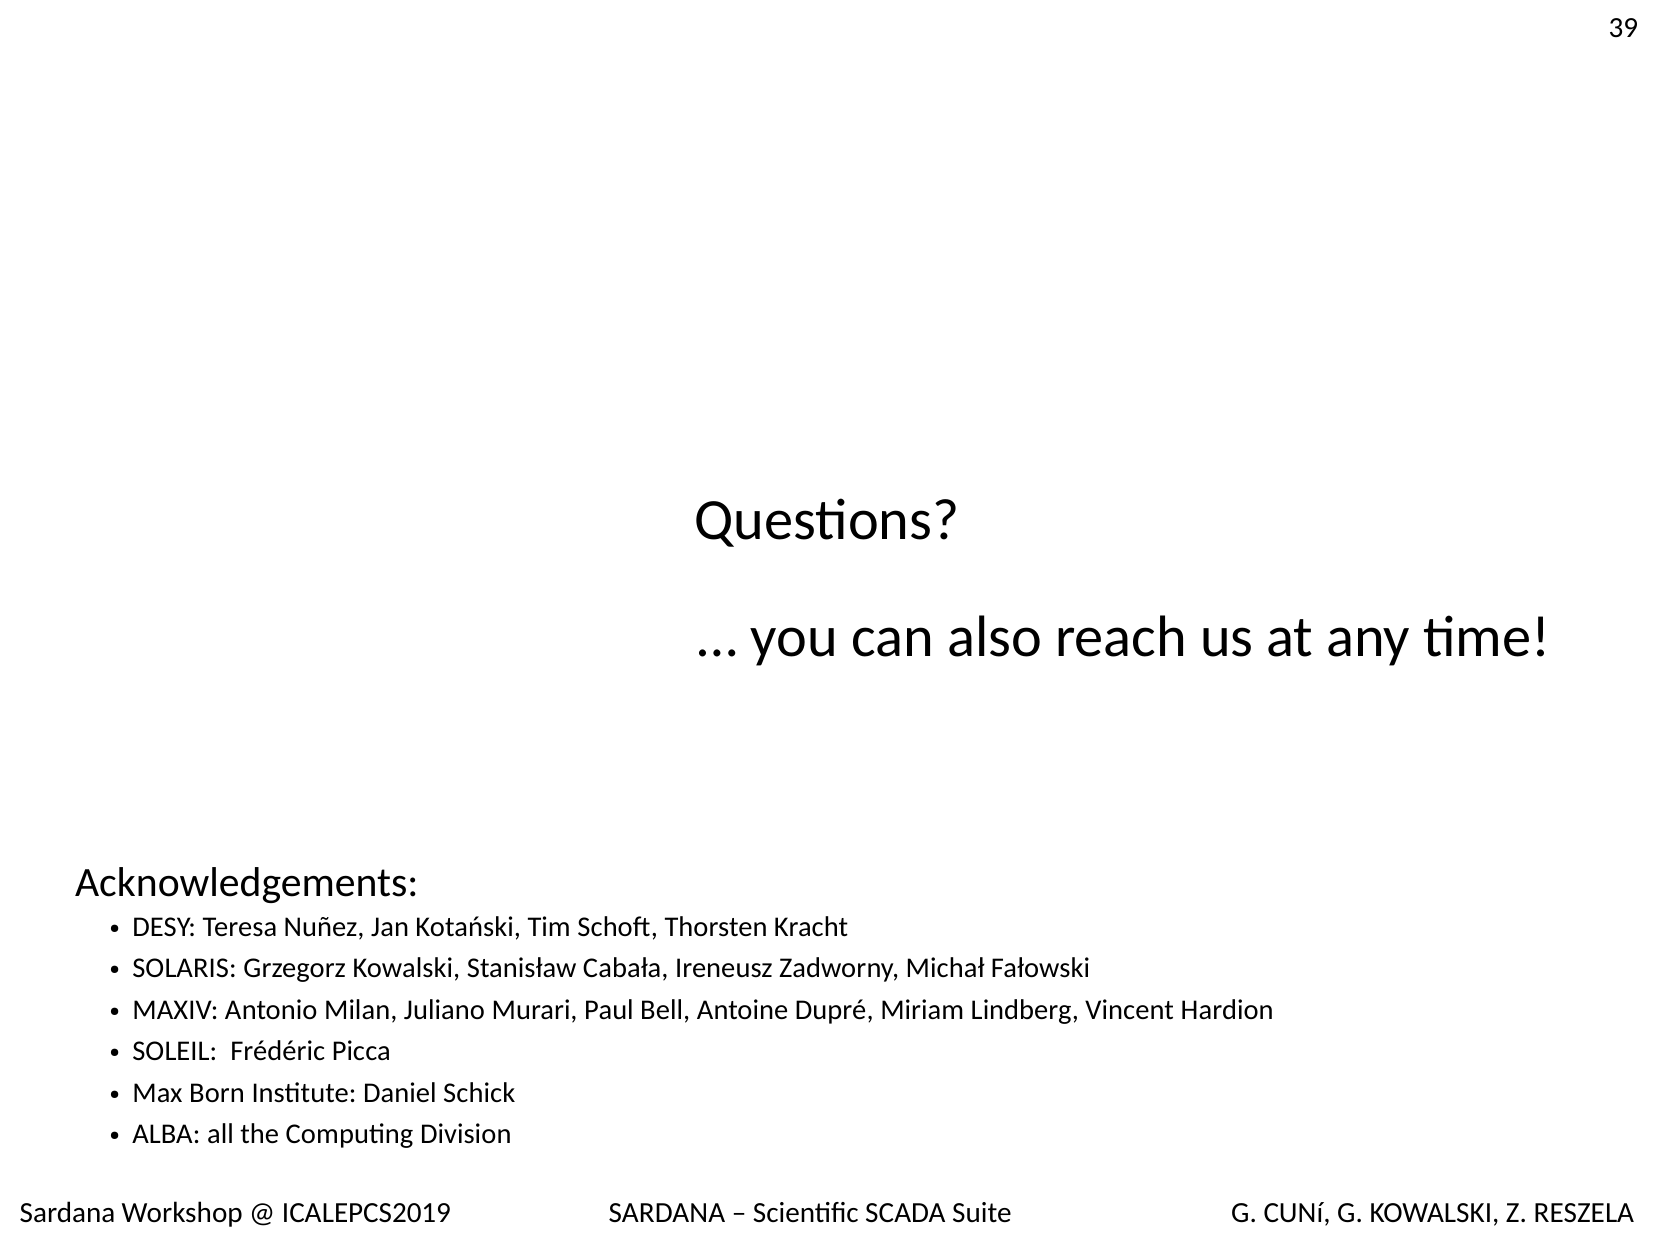

39
# Questions? … you can also reach us at any time!
Acknowledgements:
DESY: Teresa Nuñez, Jan Kotański, Tim Schoft, Thorsten Kracht
SOLARIS: Grzegorz Kowalski, Stanisław Cabała, Ireneusz Zadworny, Michał Fałowski
MAXIV: Antonio Milan, Juliano Murari, Paul Bell, Antoine Dupré, Miriam Lindberg, Vincent Hardion
SOLEIL: Frédéric Picca
Max Born Institute: Daniel Schick
ALBA: all the Computing Division